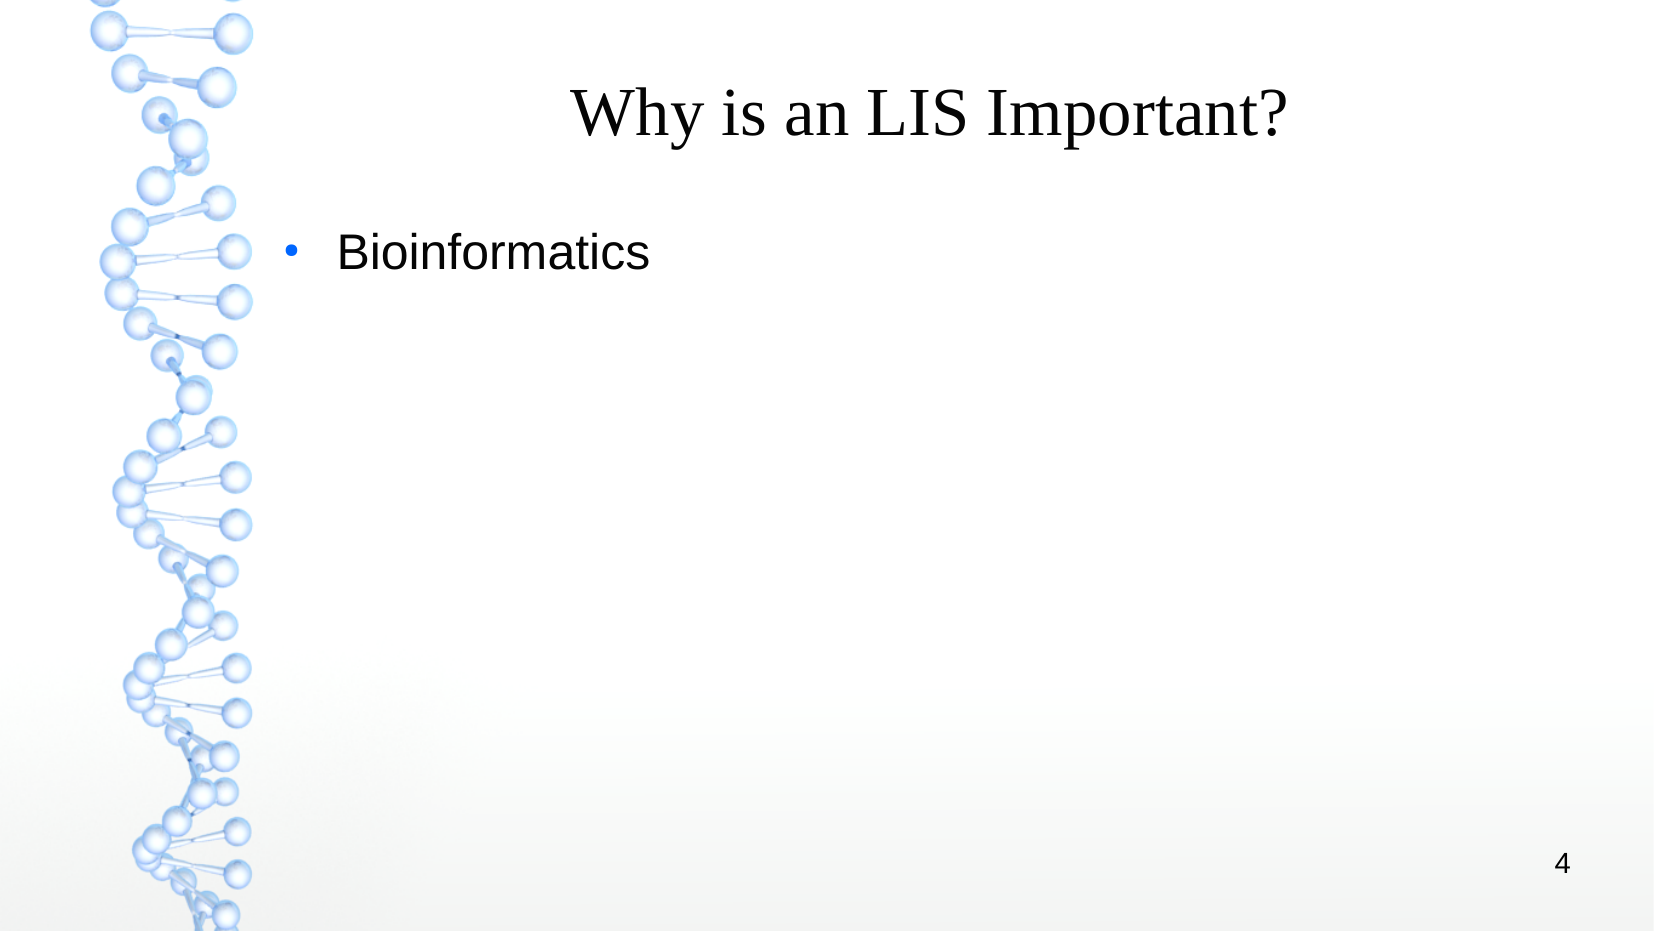

# Why is an LIS Important?
Bioinformatics
4